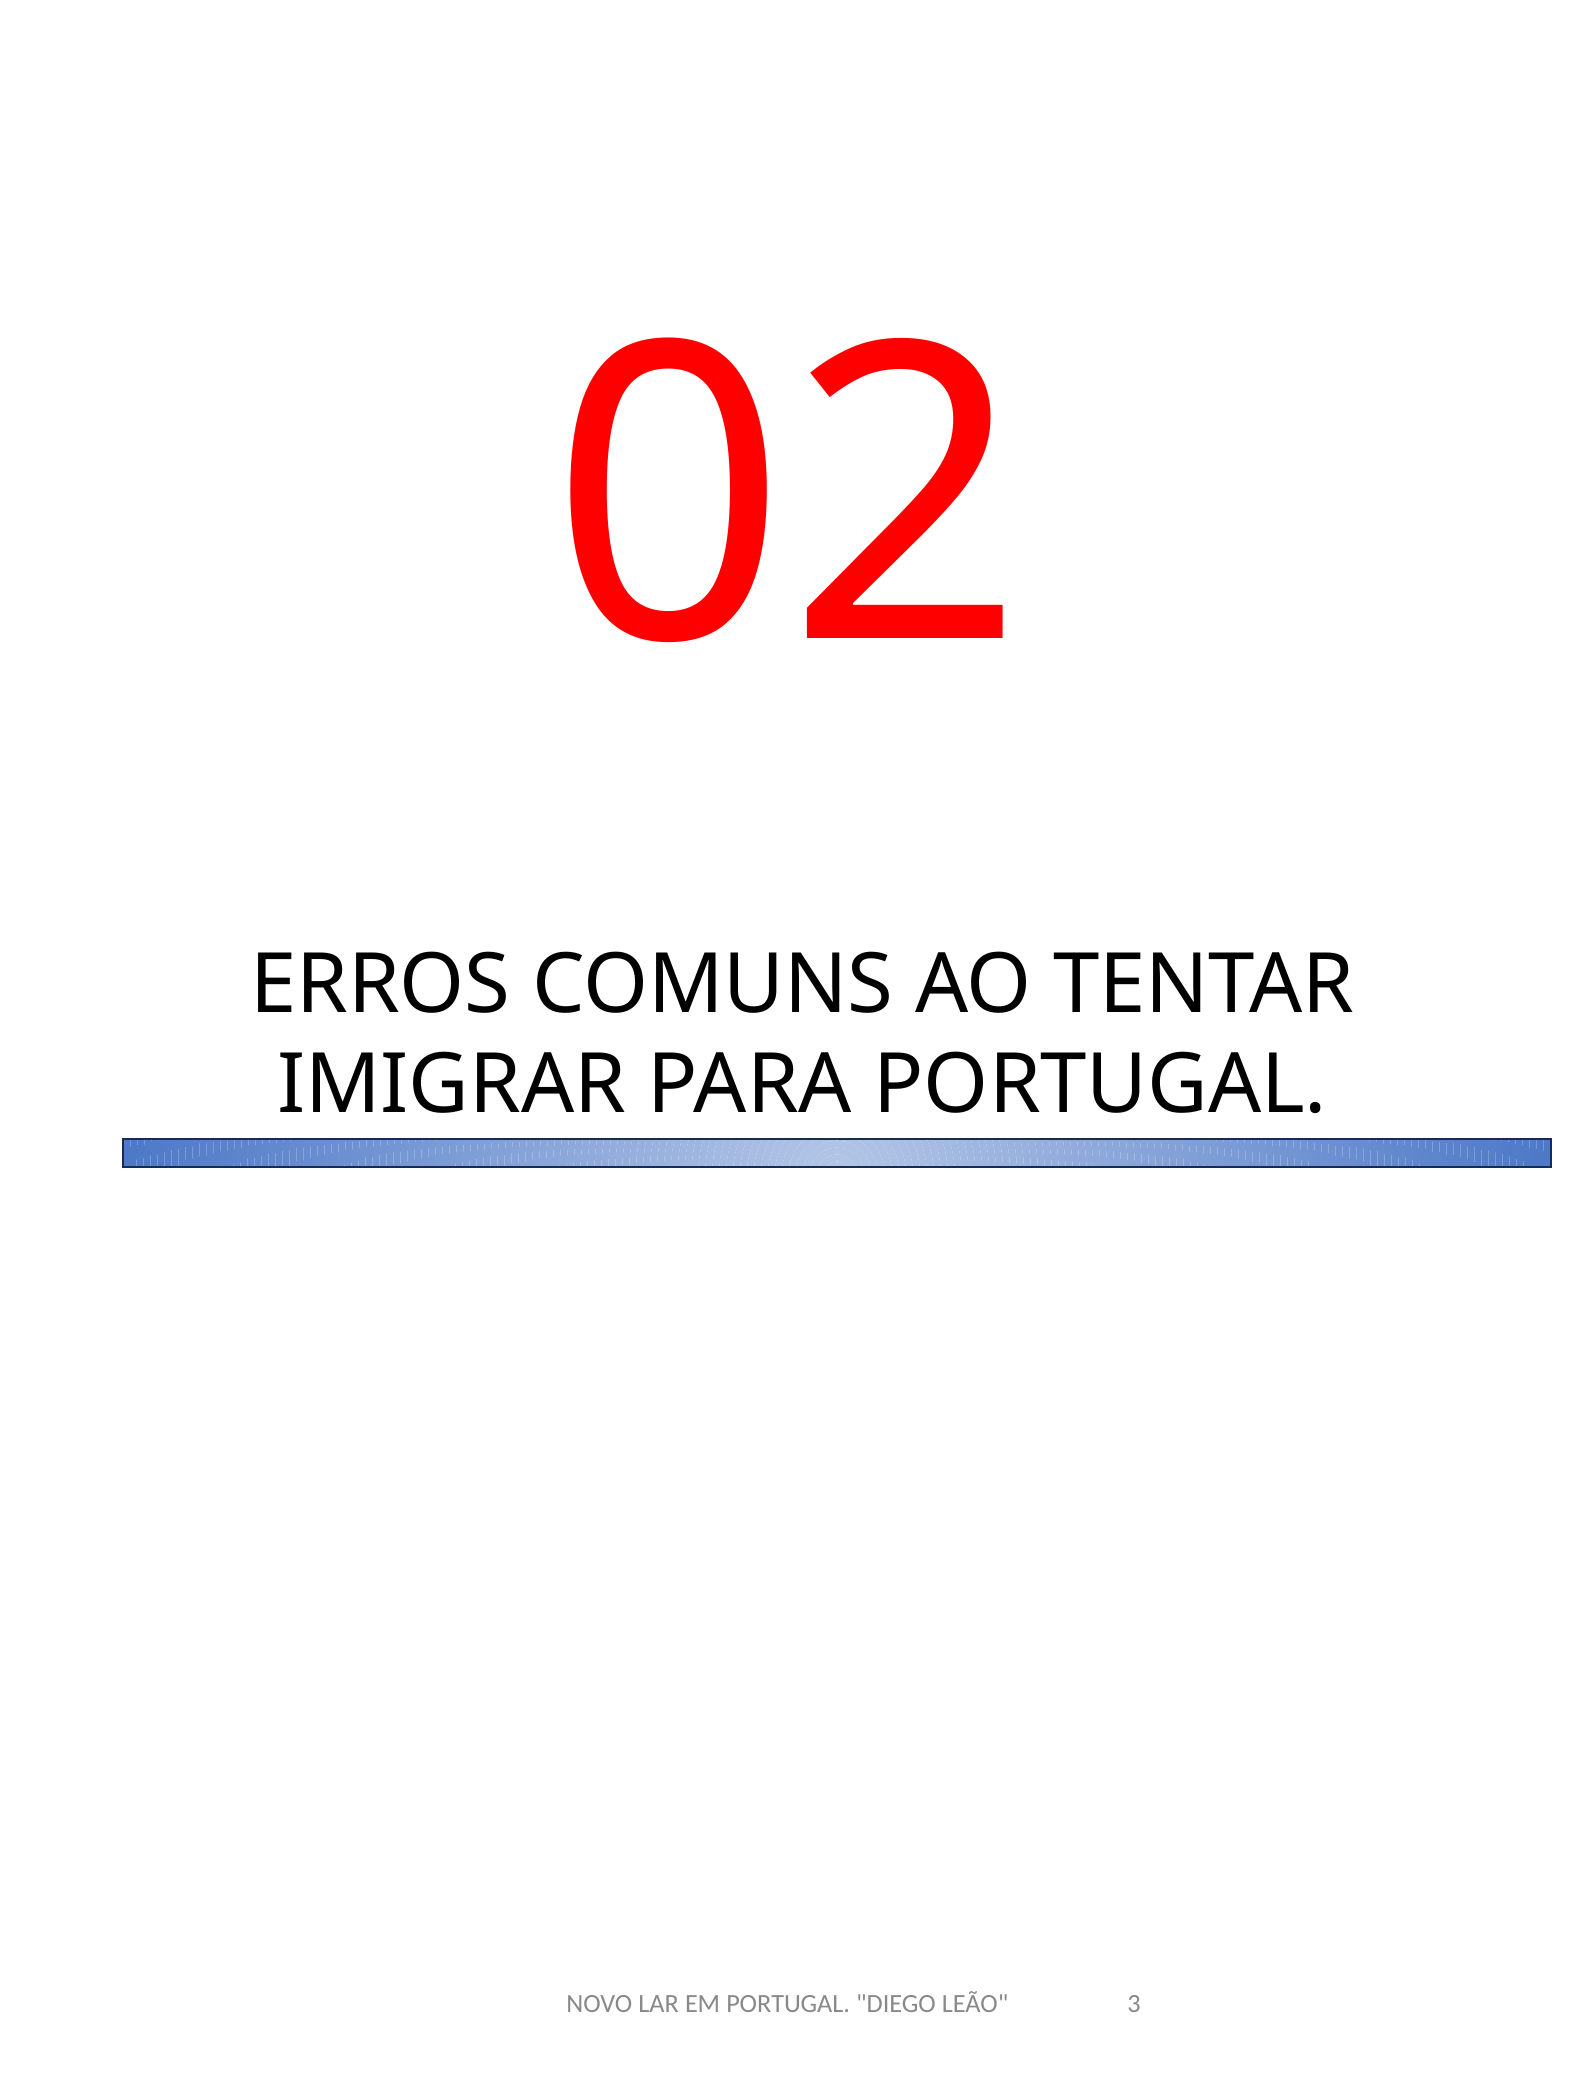

02
ERROS COMUNS AO TENTAR IMIGRAR PARA PORTUGAL.
NOVO LAR EM PORTUGAL. "DIEGO LEÃO"